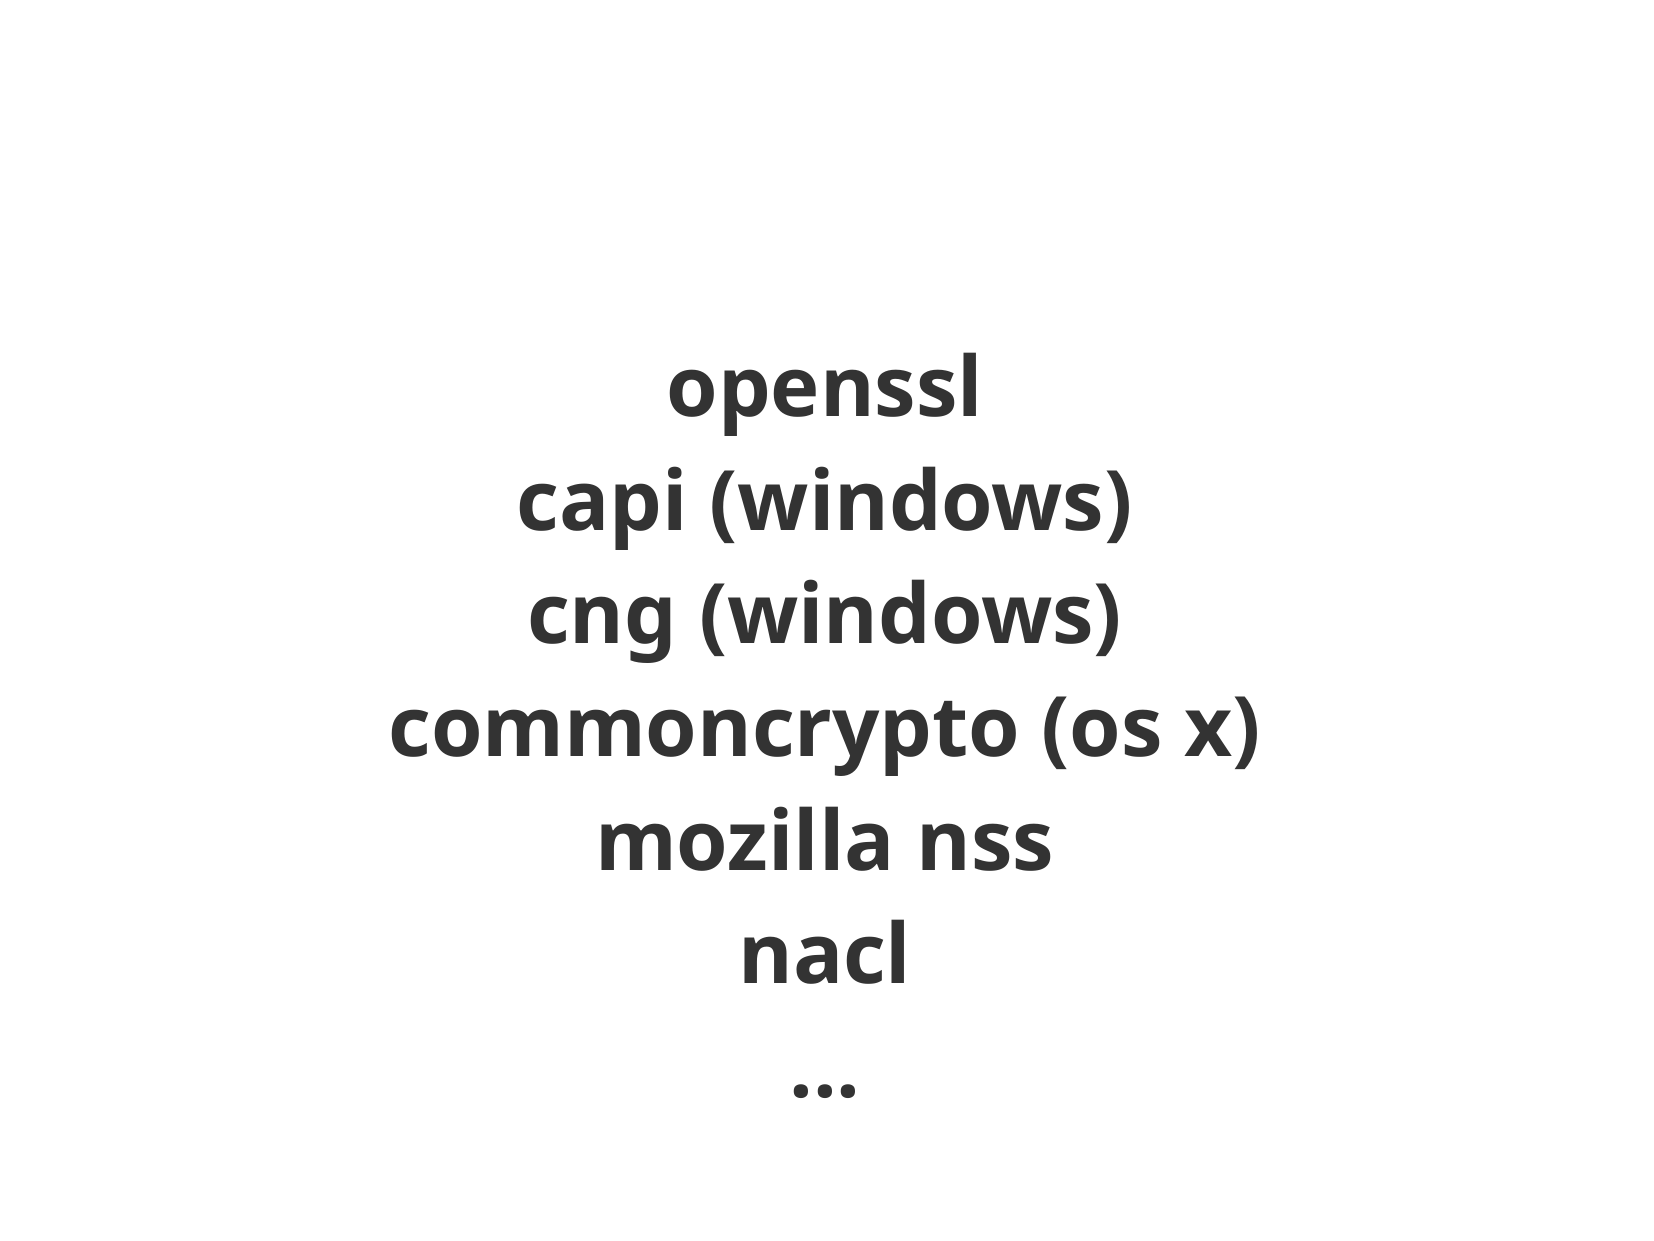

#
openssl
capi (windows)
cng (windows)
commoncrypto (os x)
mozilla nss
nacl
...